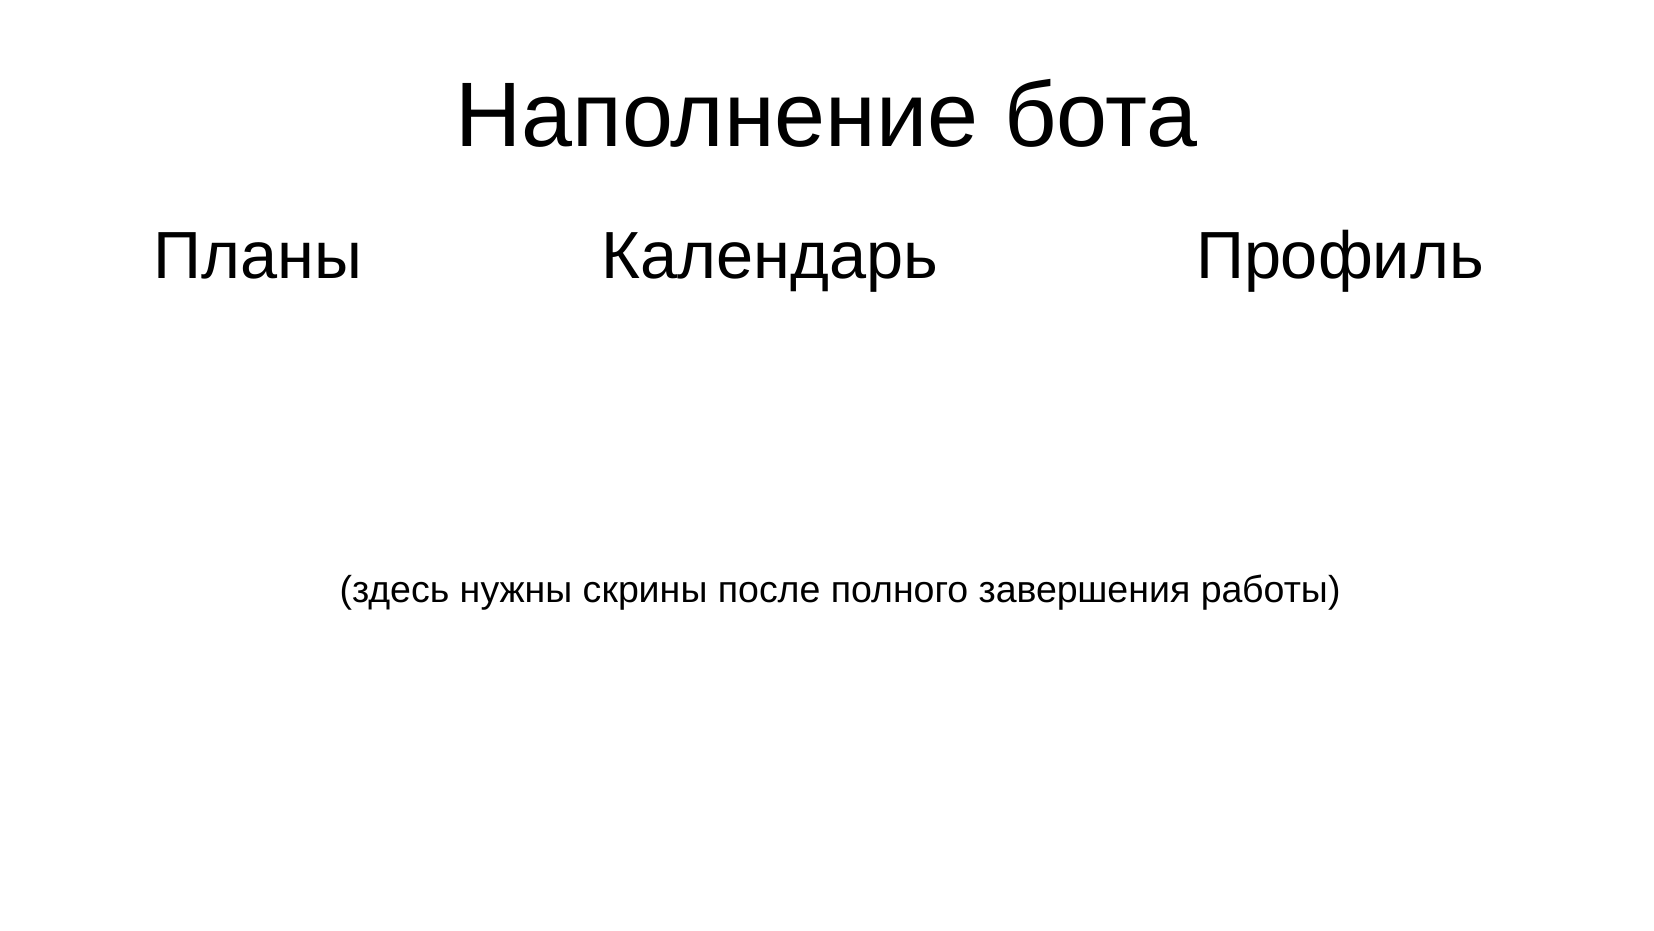

# Наполнение бота
Планы Календарь Профиль
(здесь нужны скрины после полного завершения работы)